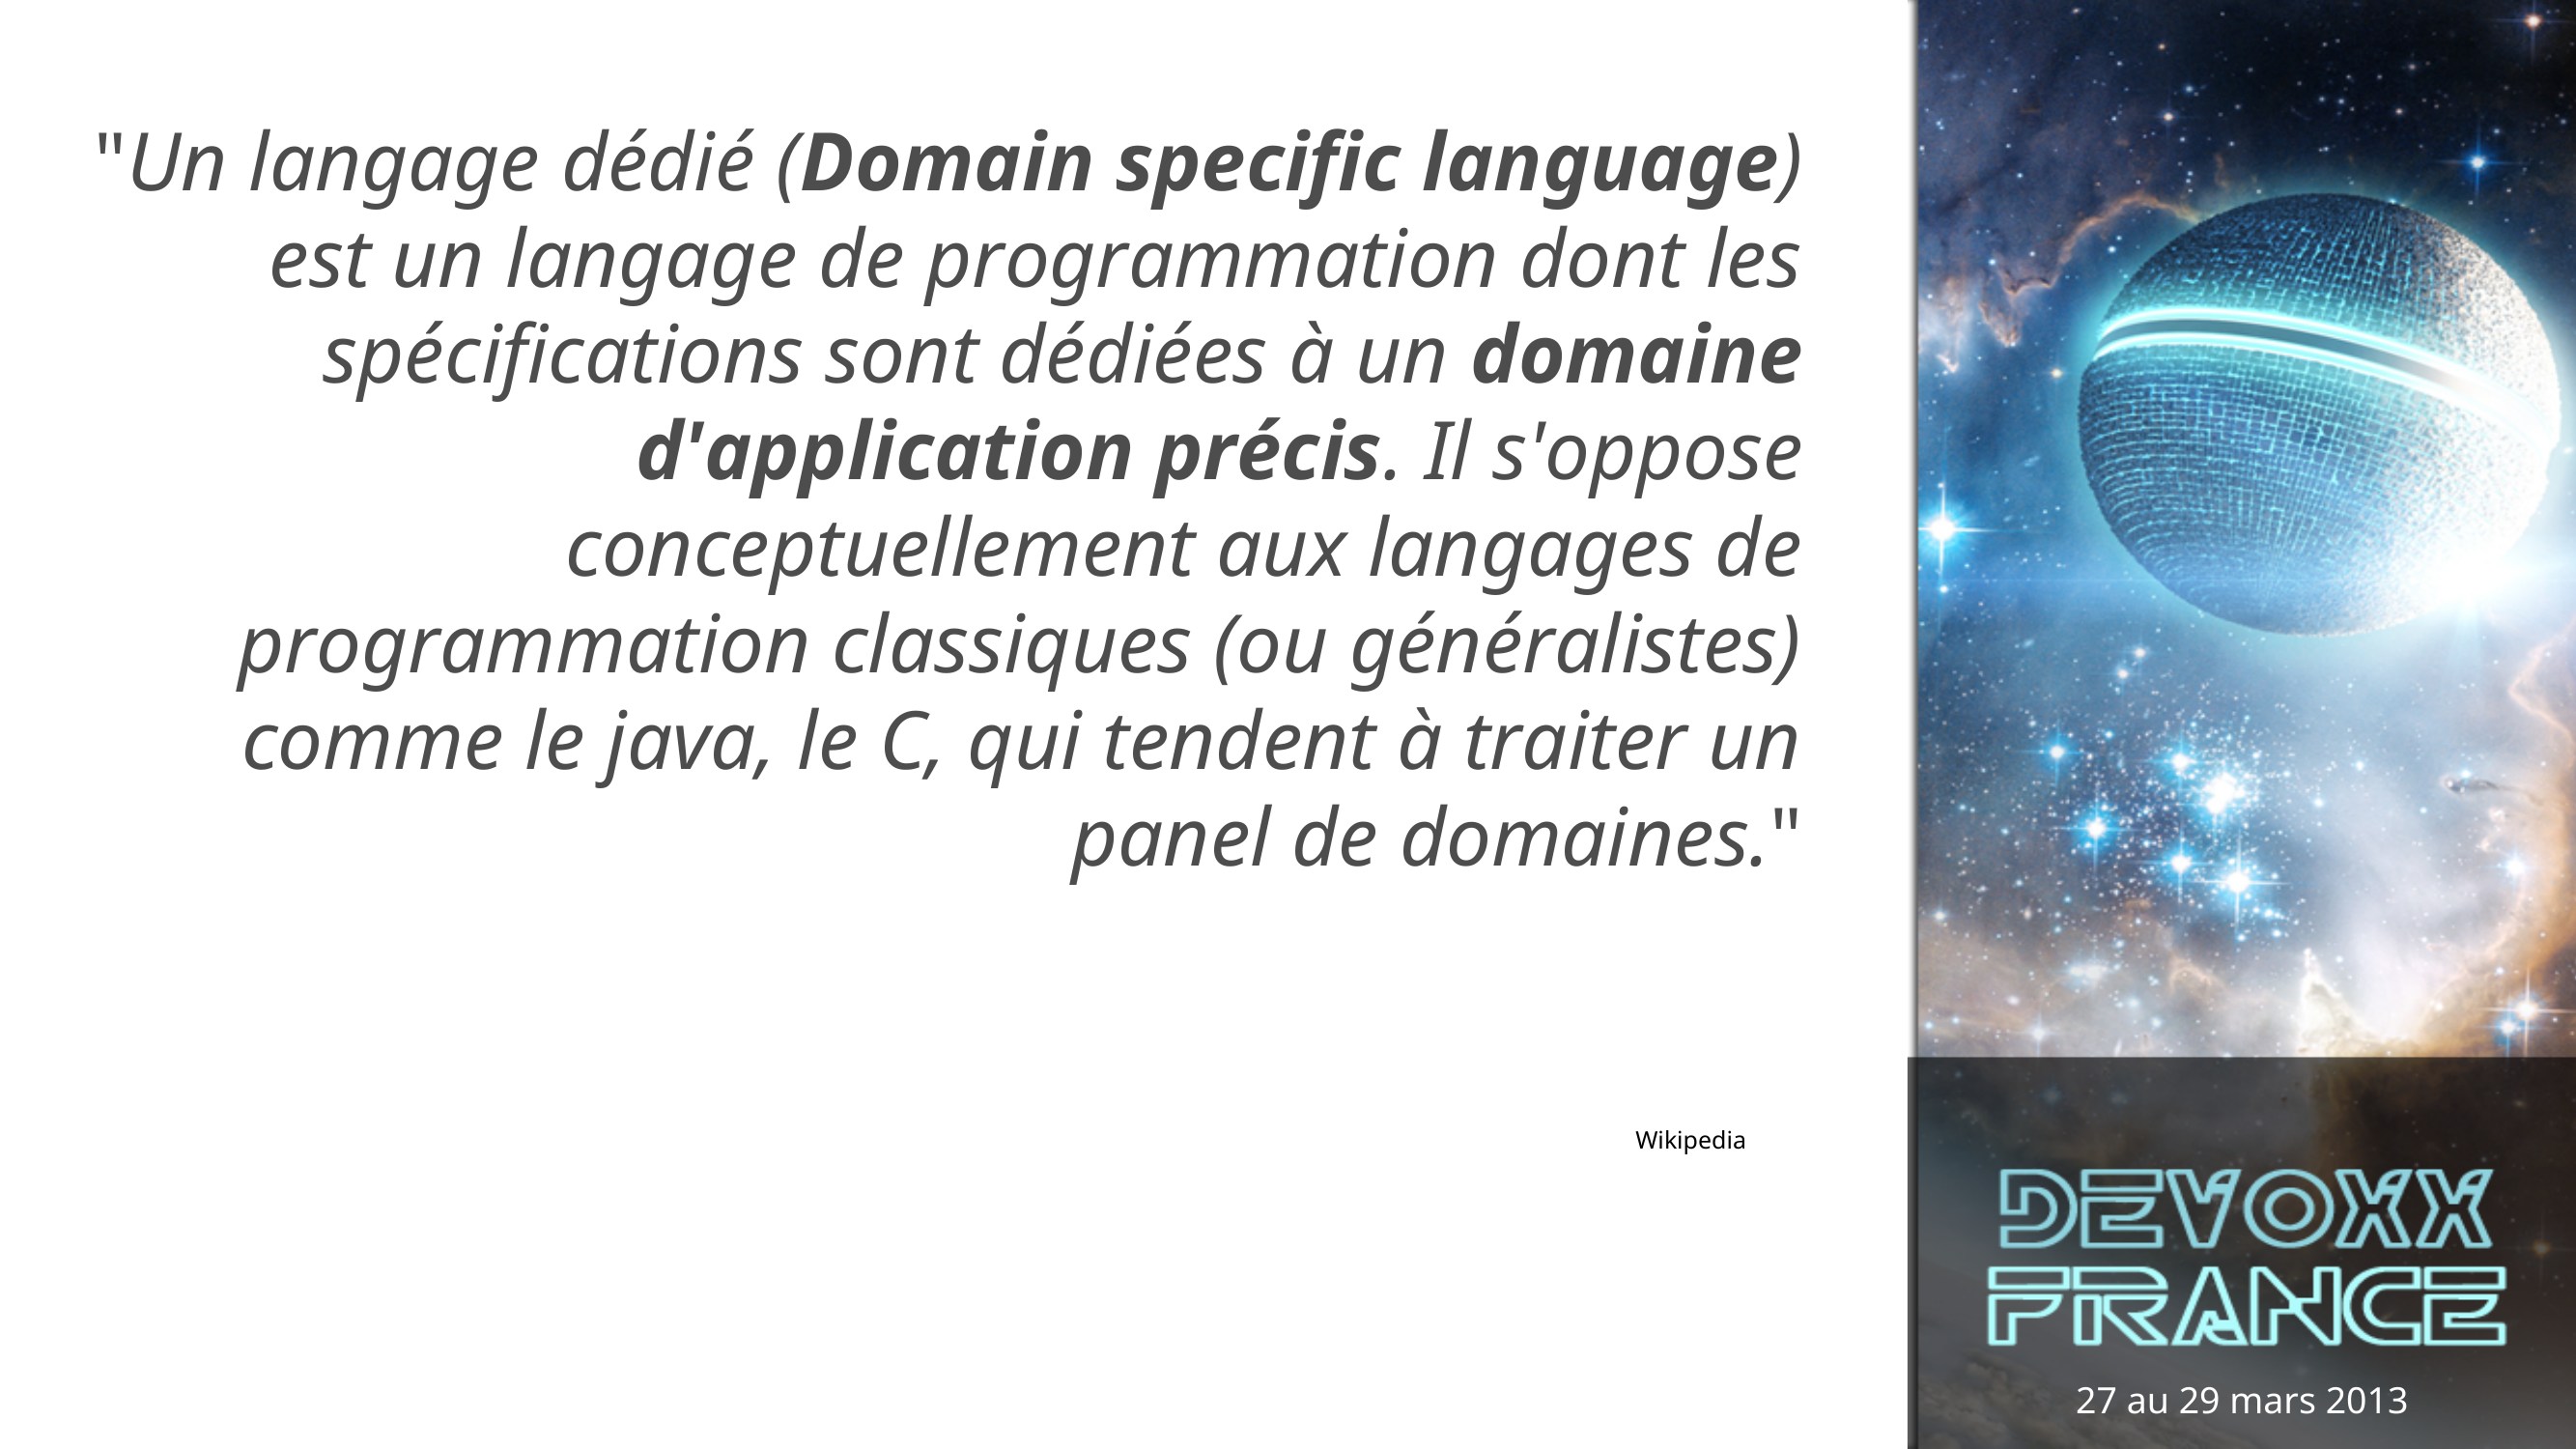

"Un langage dédié (Domain specific language) est un langage de programmation dont les spécifications sont dédiées à un domaine d'application précis. Il s'oppose conceptuellement aux langages de programmation classiques (ou généralistes) comme le java, le C, qui tendent à traiter un panel de domaines."
Wikipedia